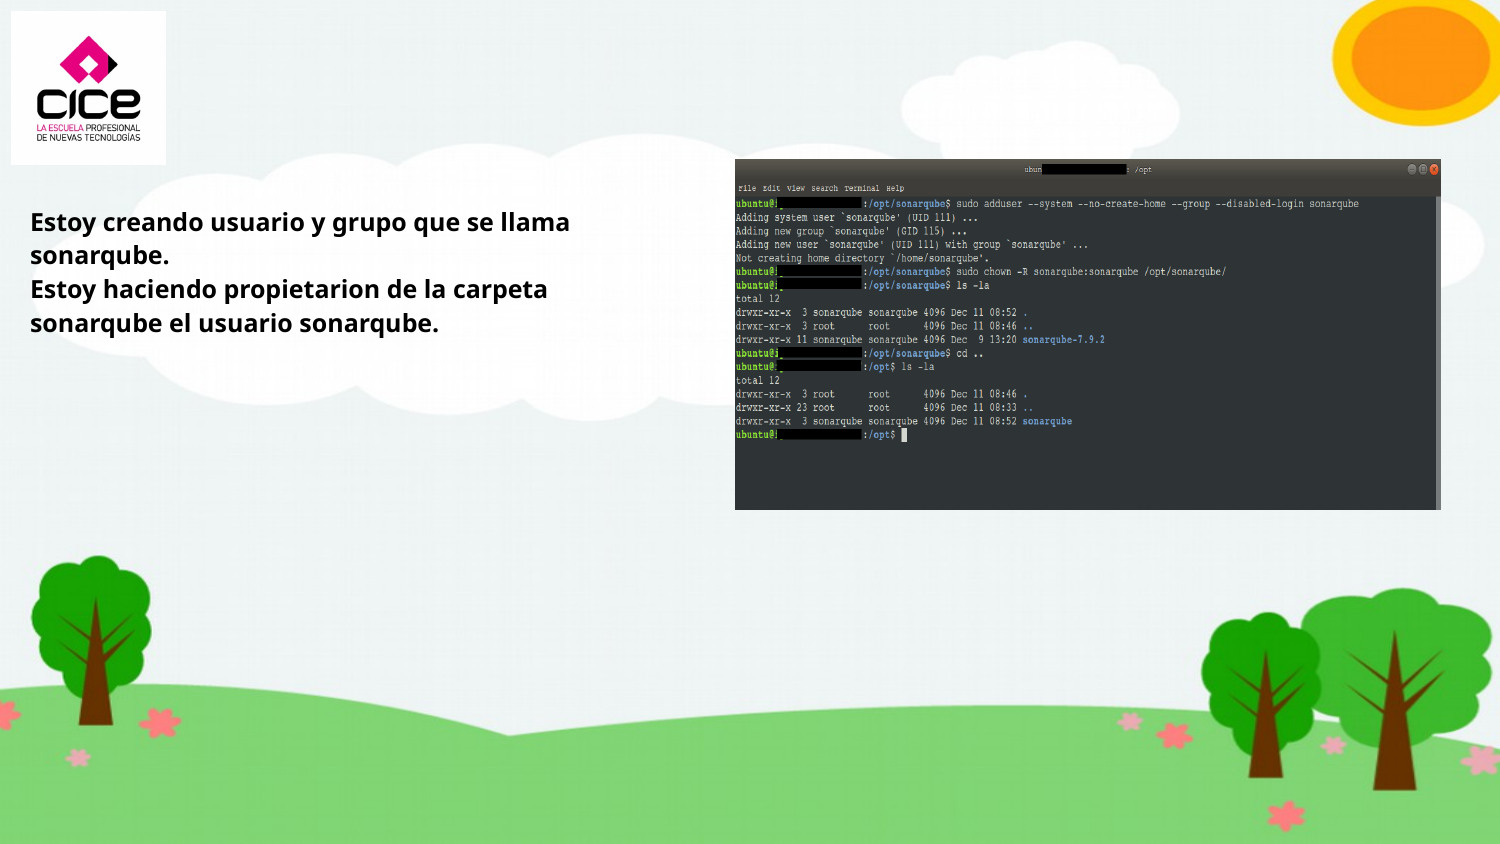

# Estoy creando usuario y grupo que se llama sonarqube. Estoy haciendo propietarion de la carpeta sonarqube el usuario sonarqube.